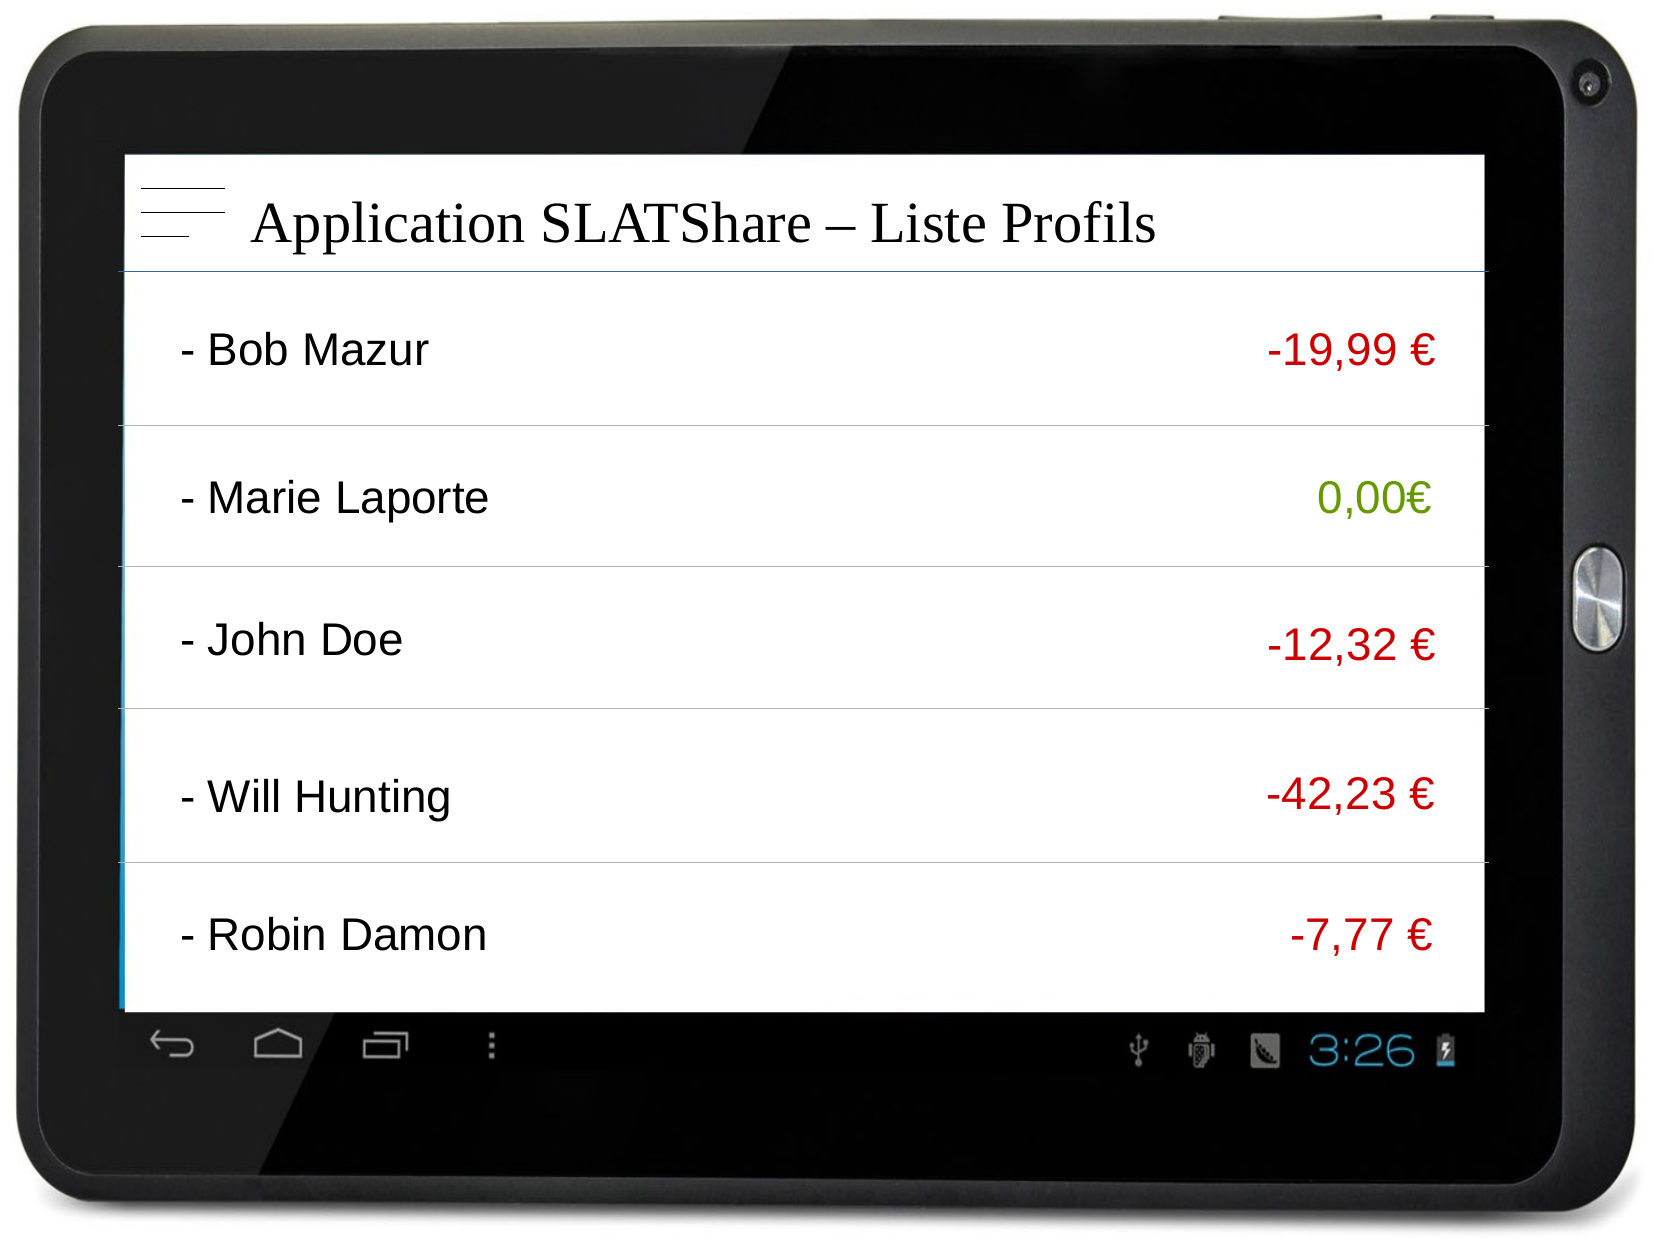

Application SLATShare – Liste Profils
- Bob Mazur
 -19,99 €
- Marie Laporte
 0,00€
- John Doe
 -12,32 €
-42,23 €
- Will Hunting
- Robin Damon
-7,77 €